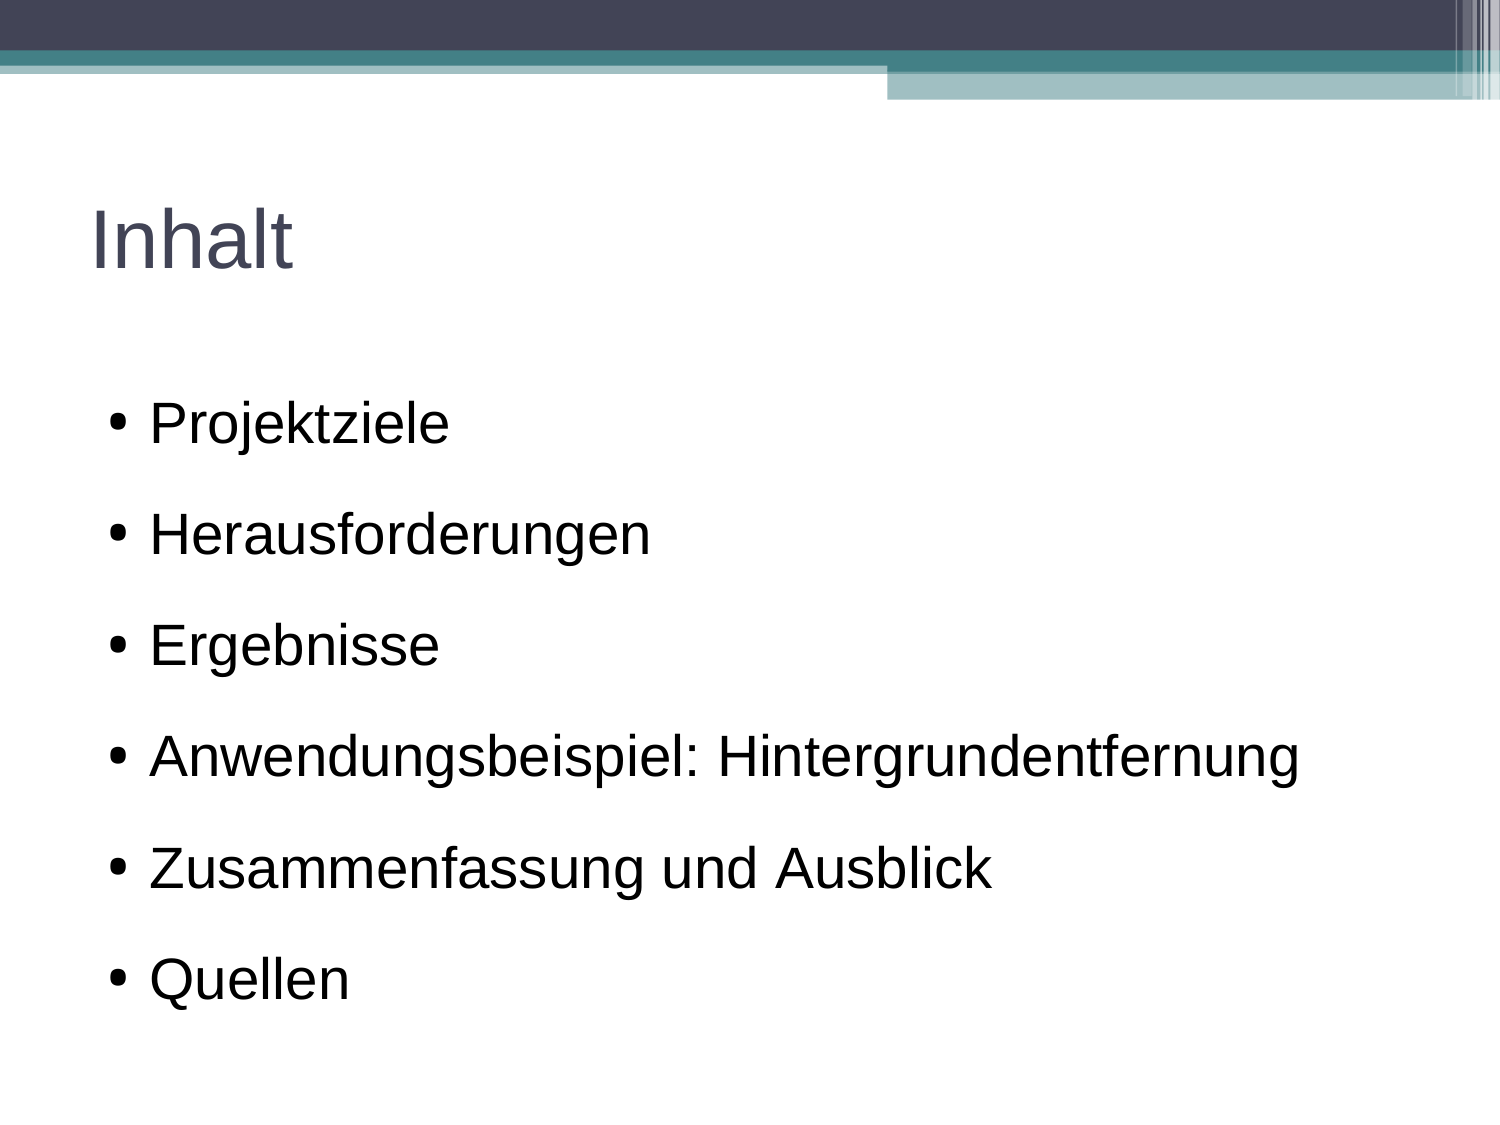

# Inhalt
Projektziele
Herausforderungen
Ergebnisse
Anwendungsbeispiel: Hintergrundentfernung
Zusammenfassung und Ausblick
Quellen